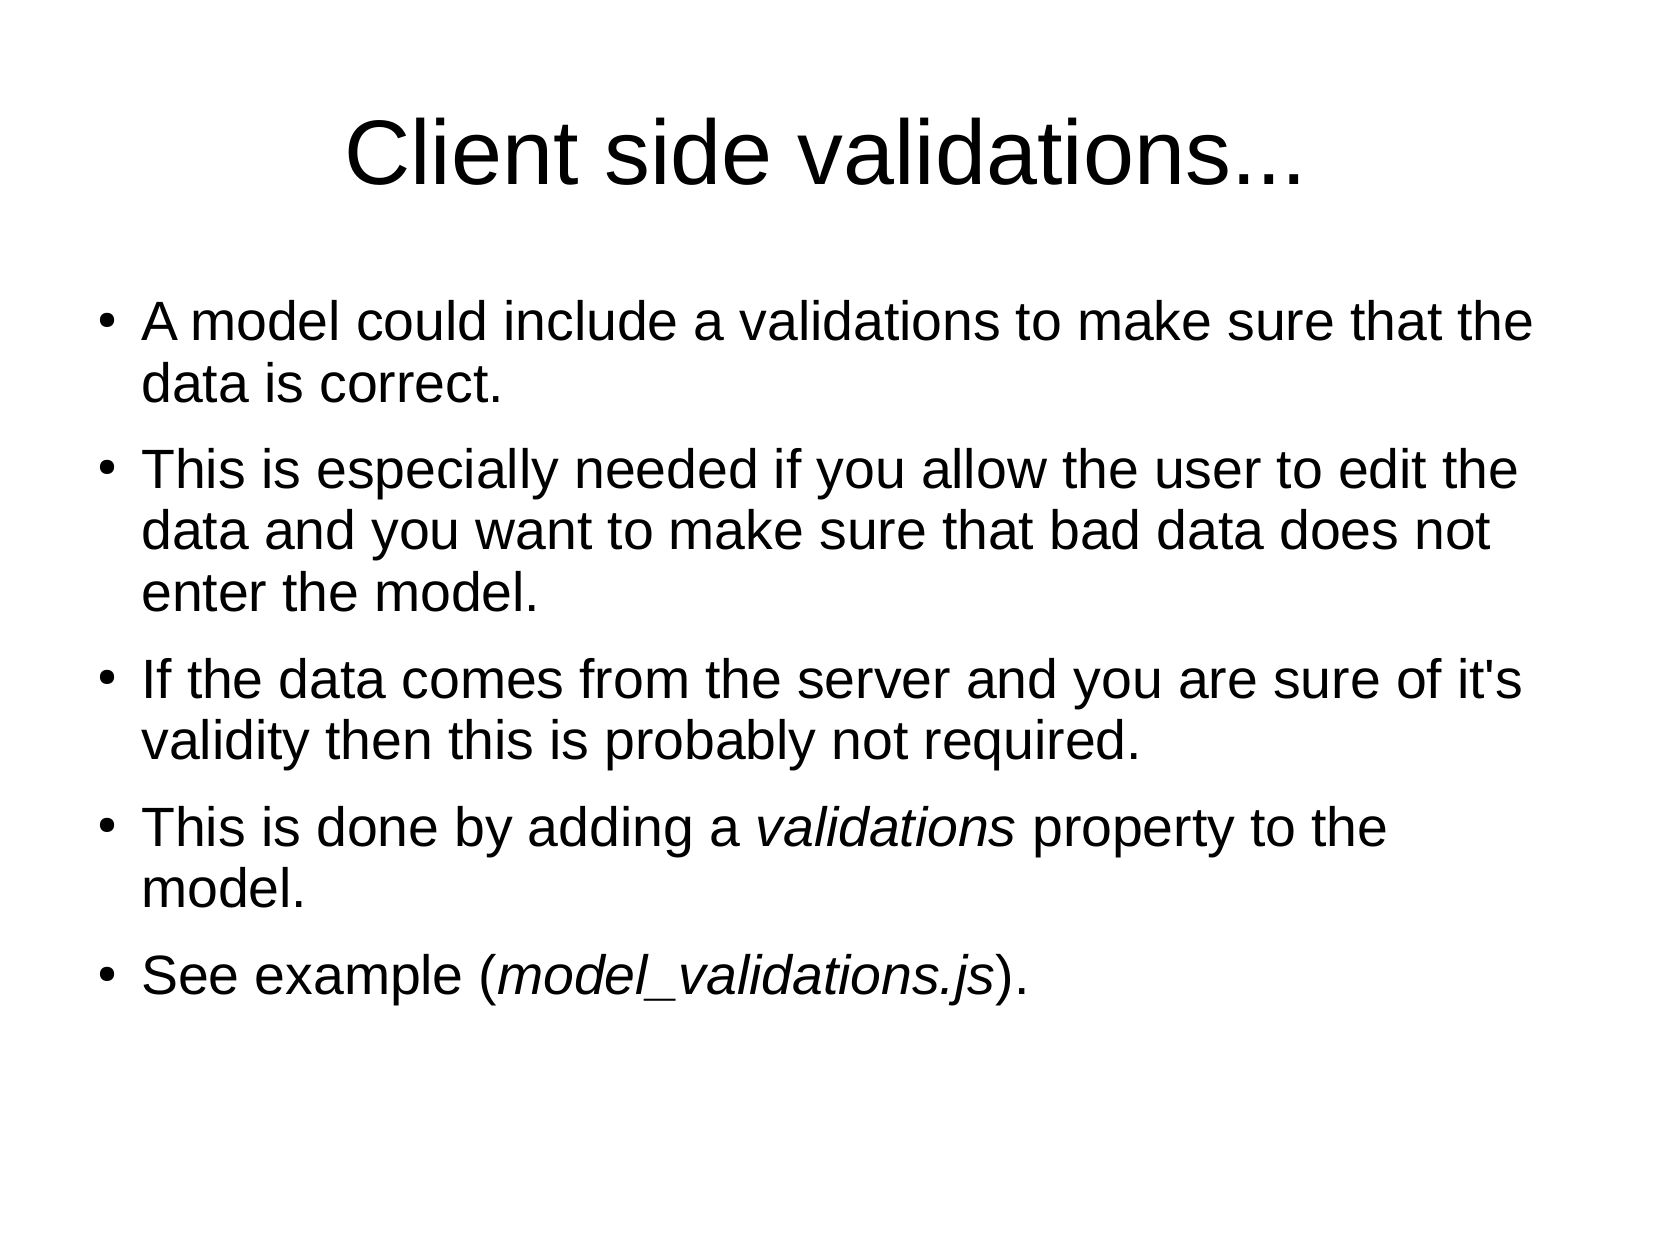

# Client side validations...
A model could include a validations to make sure that the data is correct.
This is especially needed if you allow the user to edit the data and you want to make sure that bad data does not enter the model.
If the data comes from the server and you are sure of it's validity then this is probably not required.
This is done by adding a validations property to the model.
See example (model_validations.js).